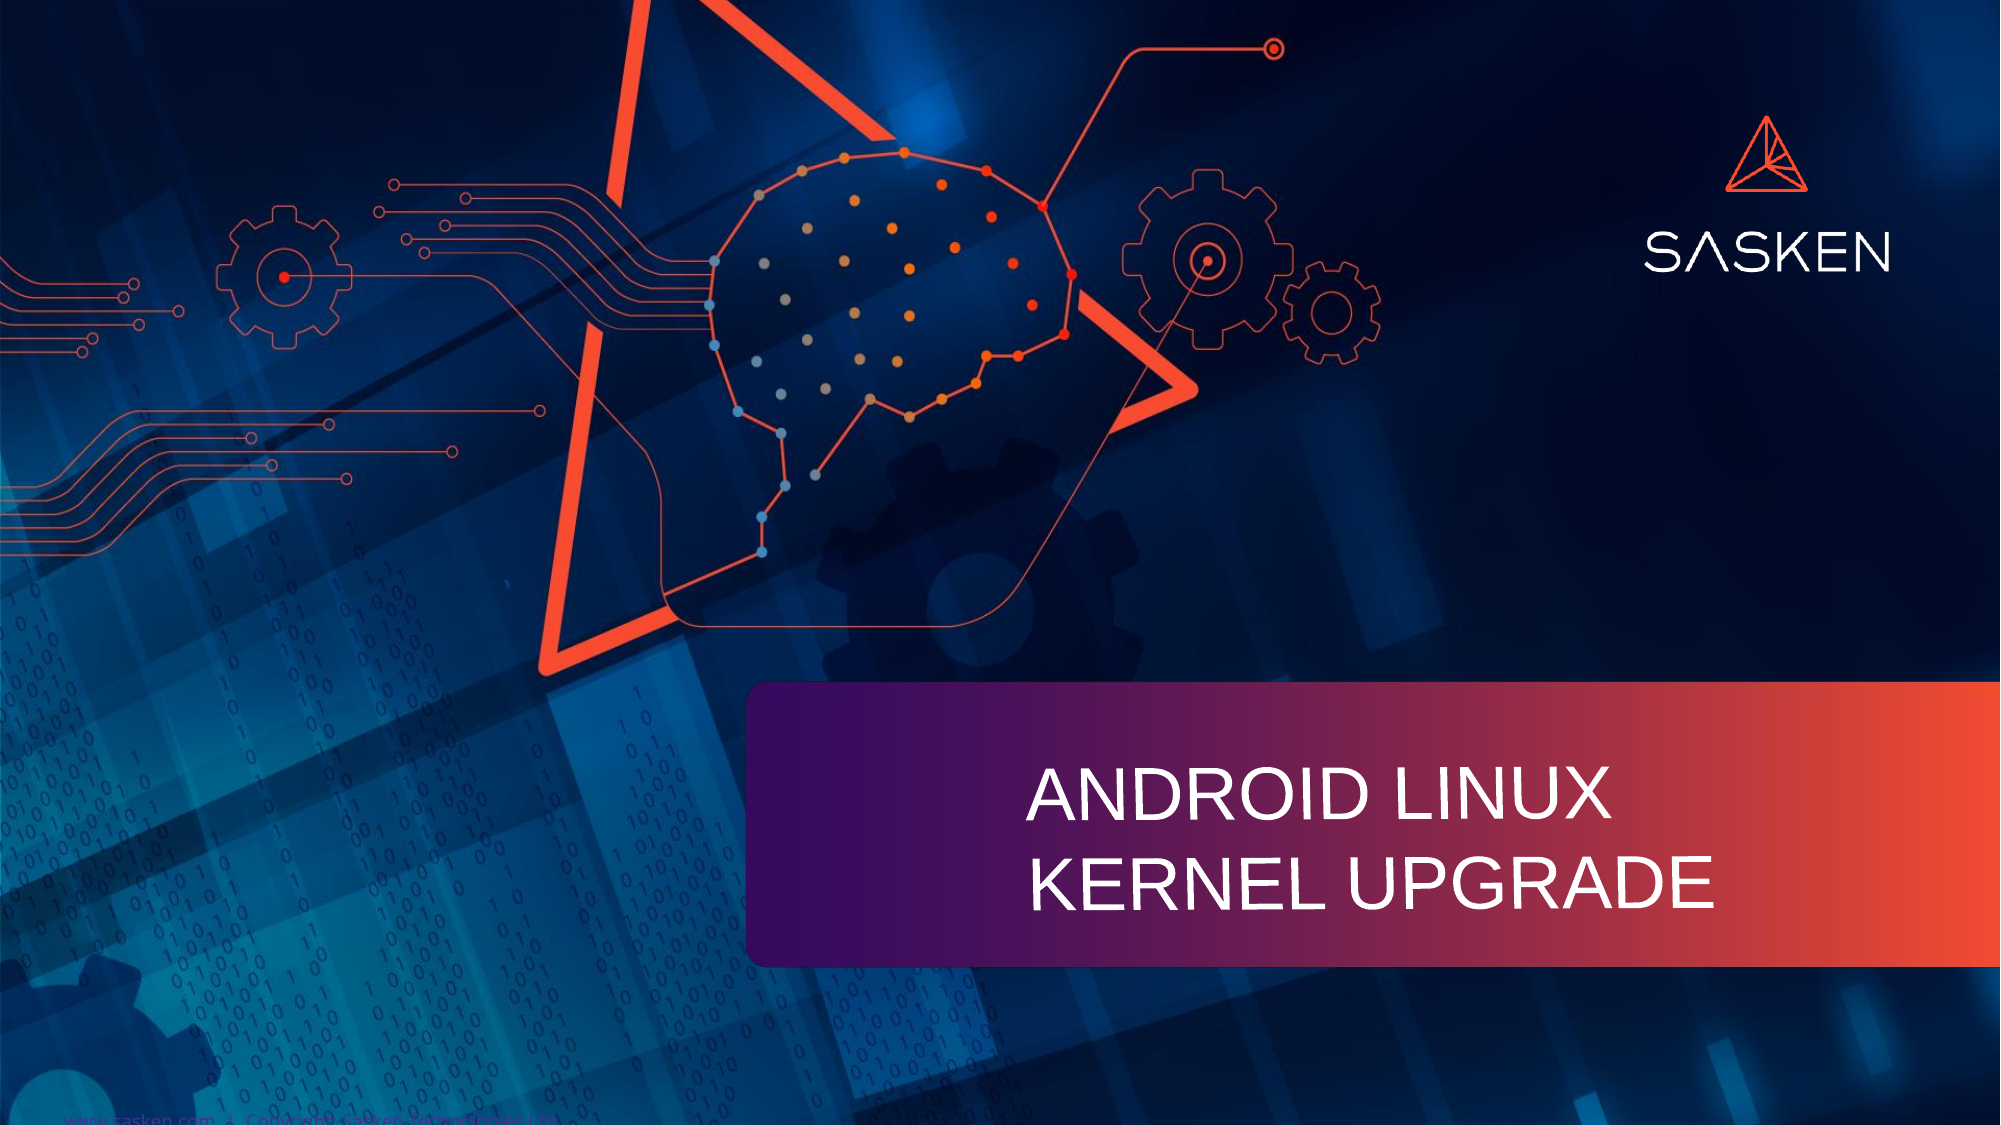

ANDROID LINUX
KERNEL UPGRADE
www.sasken.com | Copyright: Sasken Technologies Ltd.
www.sasken.com | Copyright: Sasken Technologies Ltd.
1